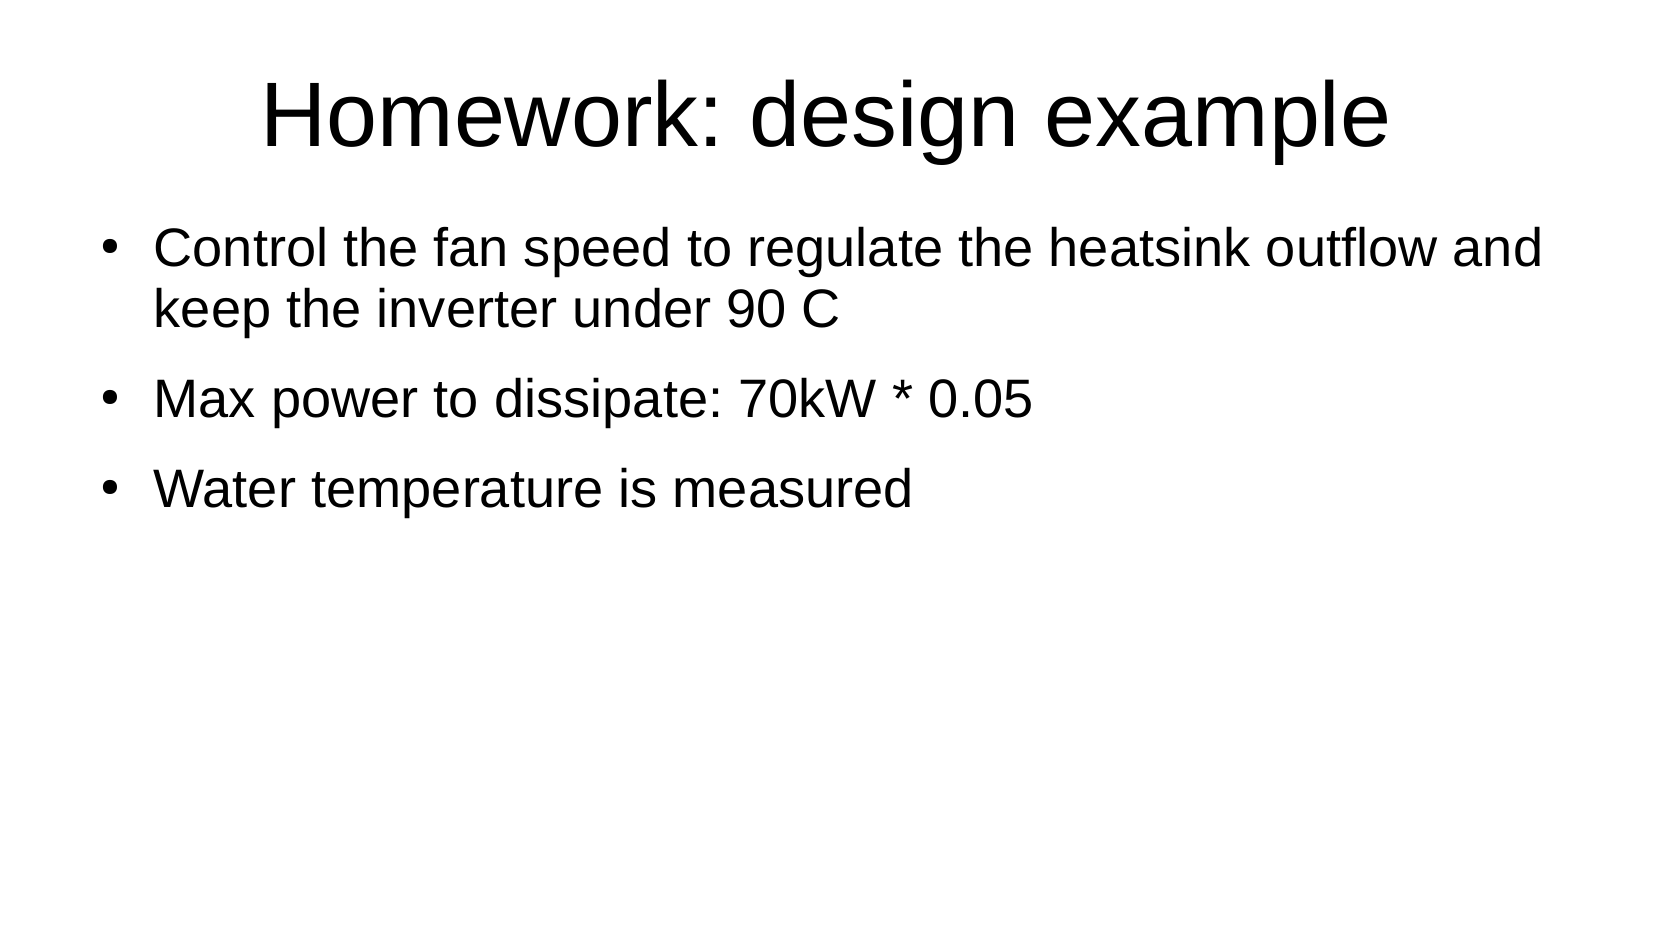

# Homework: design example
Control the fan speed to regulate the heatsink outflow and keep the inverter under 90 C
Max power to dissipate: 70kW * 0.05
Water temperature is measured